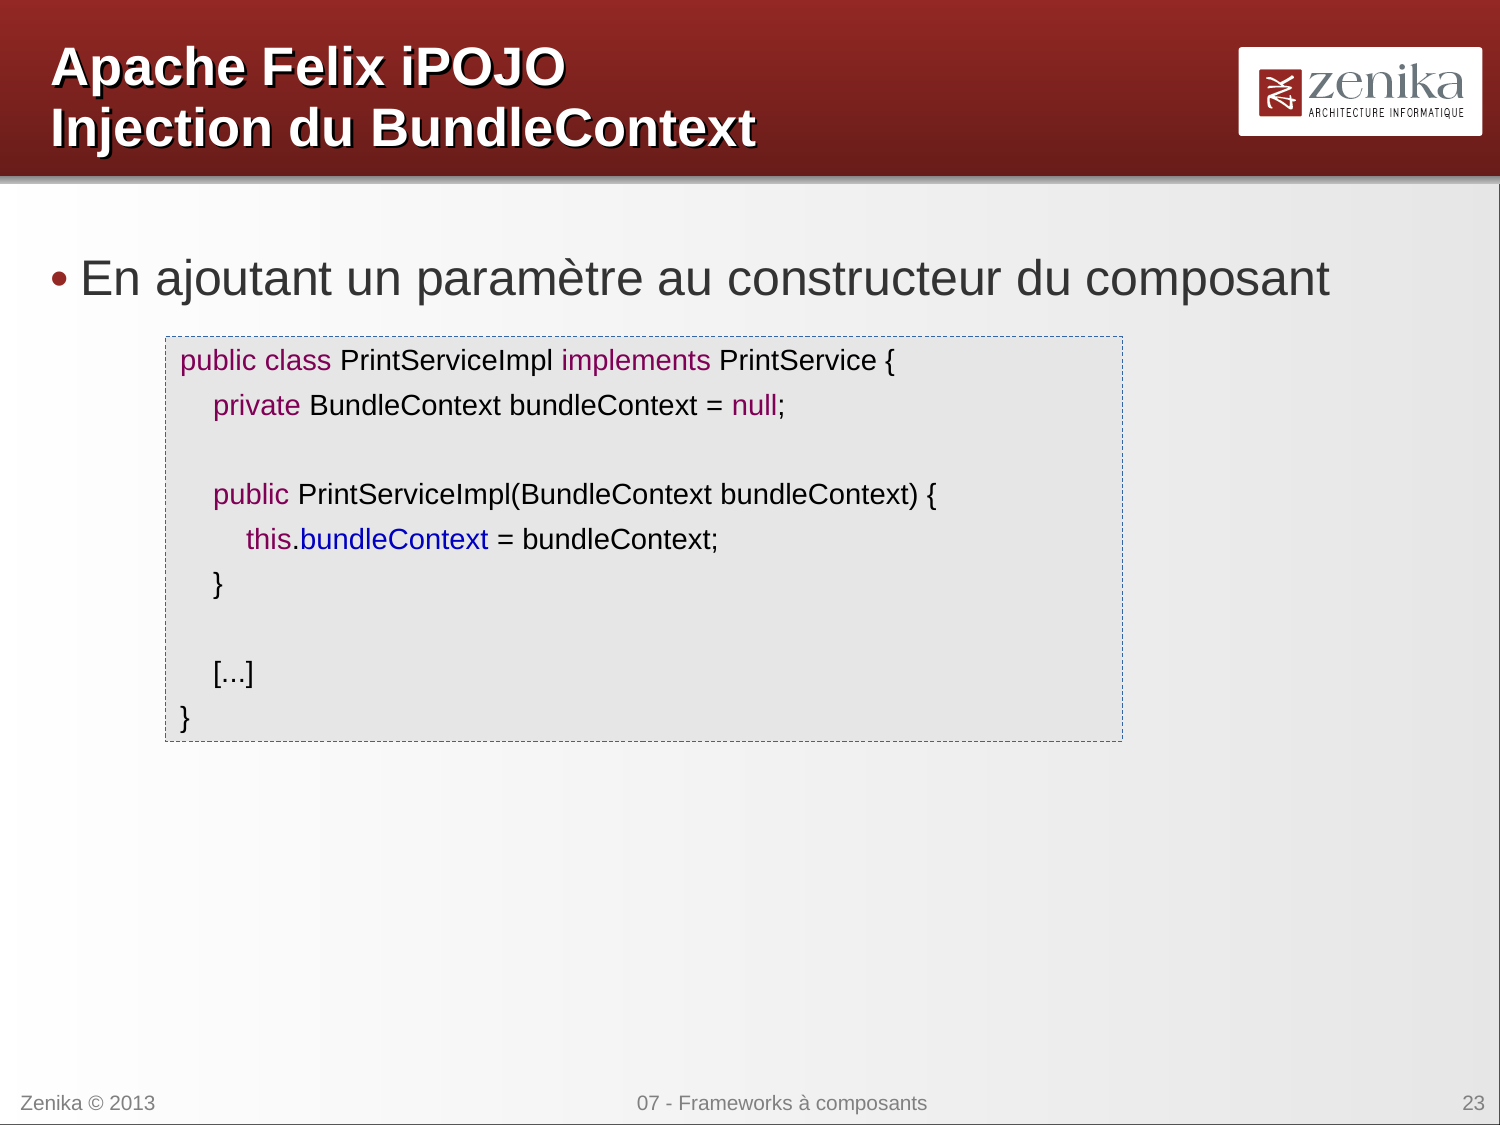

# Apache Felix iPOJO Injection du BundleContext
En ajoutant un paramètre au constructeur du composant
public class PrintServiceImpl implements PrintService {
 private BundleContext bundleContext = null;
 public PrintServiceImpl(BundleContext bundleContext) {
 this.bundleContext = bundleContext;
 }
 [...]
}